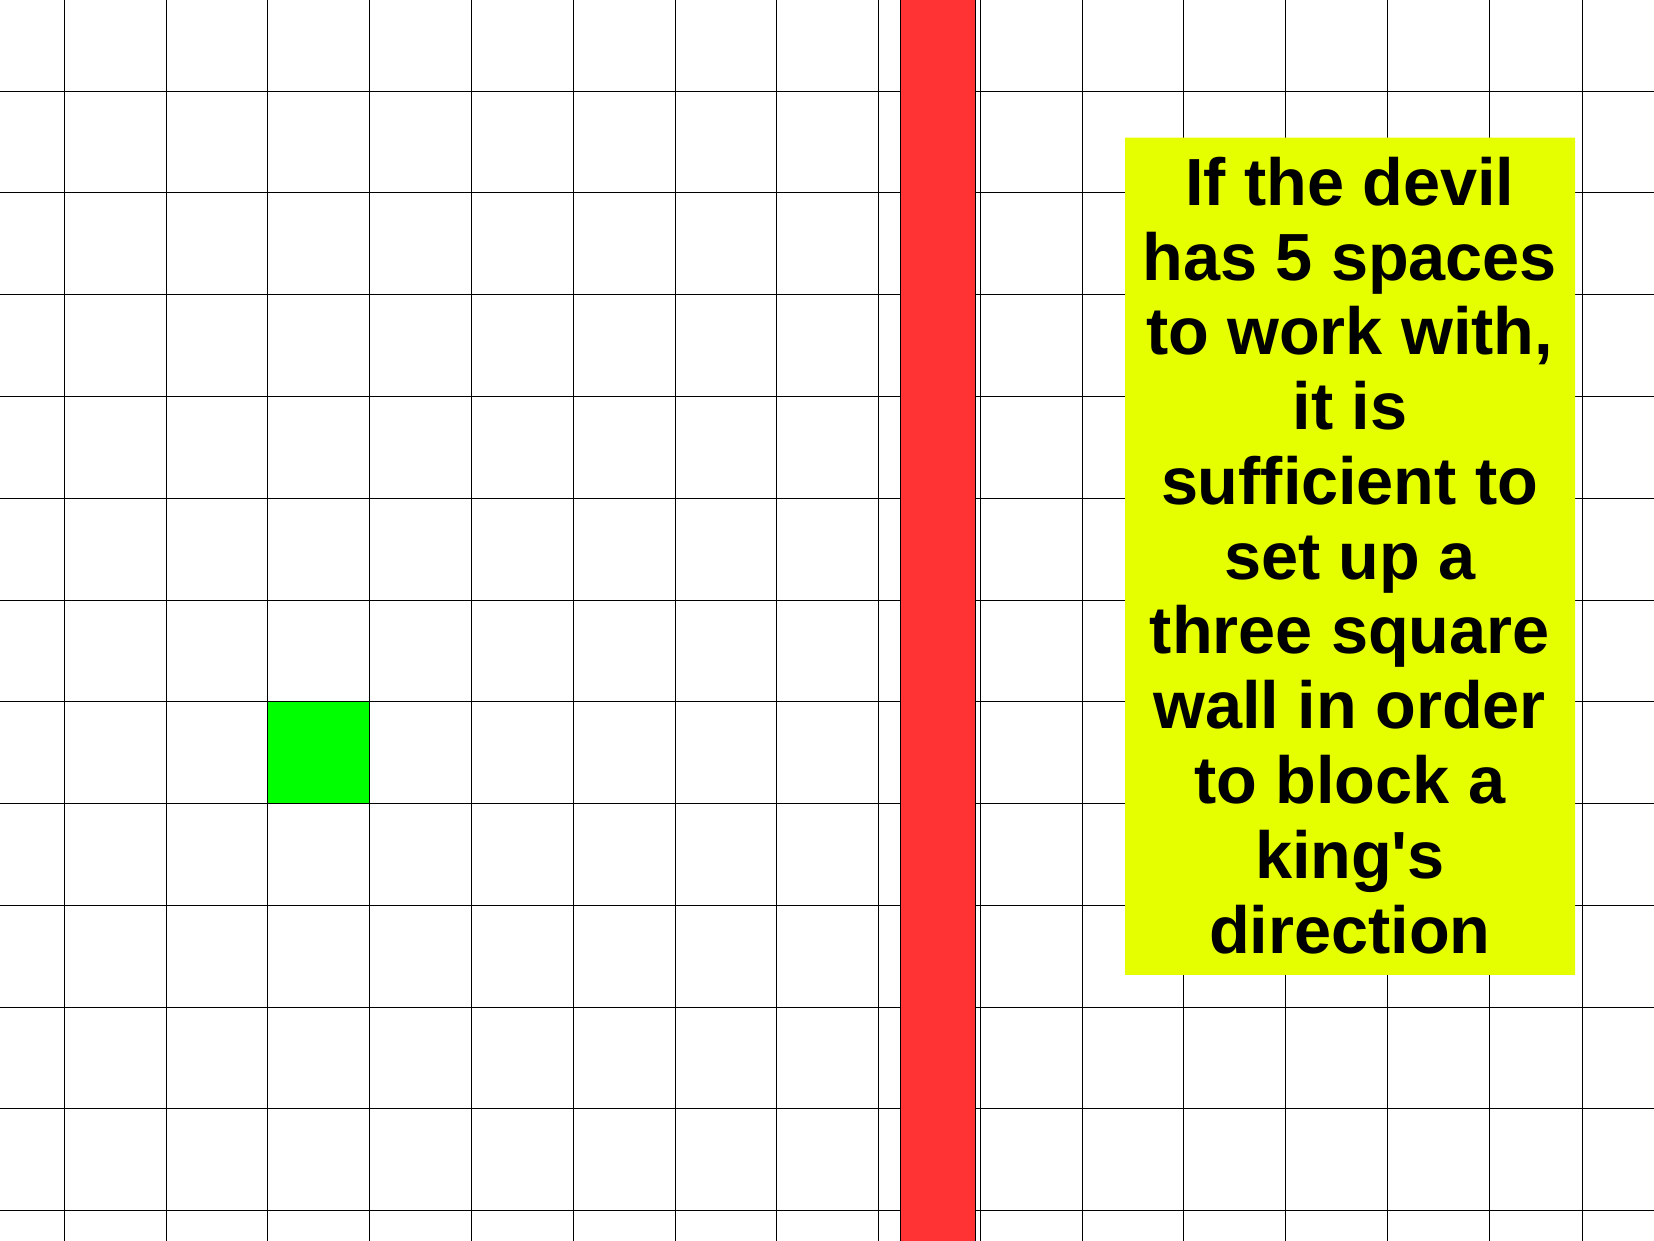

If the devil has 5 spaces to work with, it is sufficient to set up a three square wall in order to block a king's direction